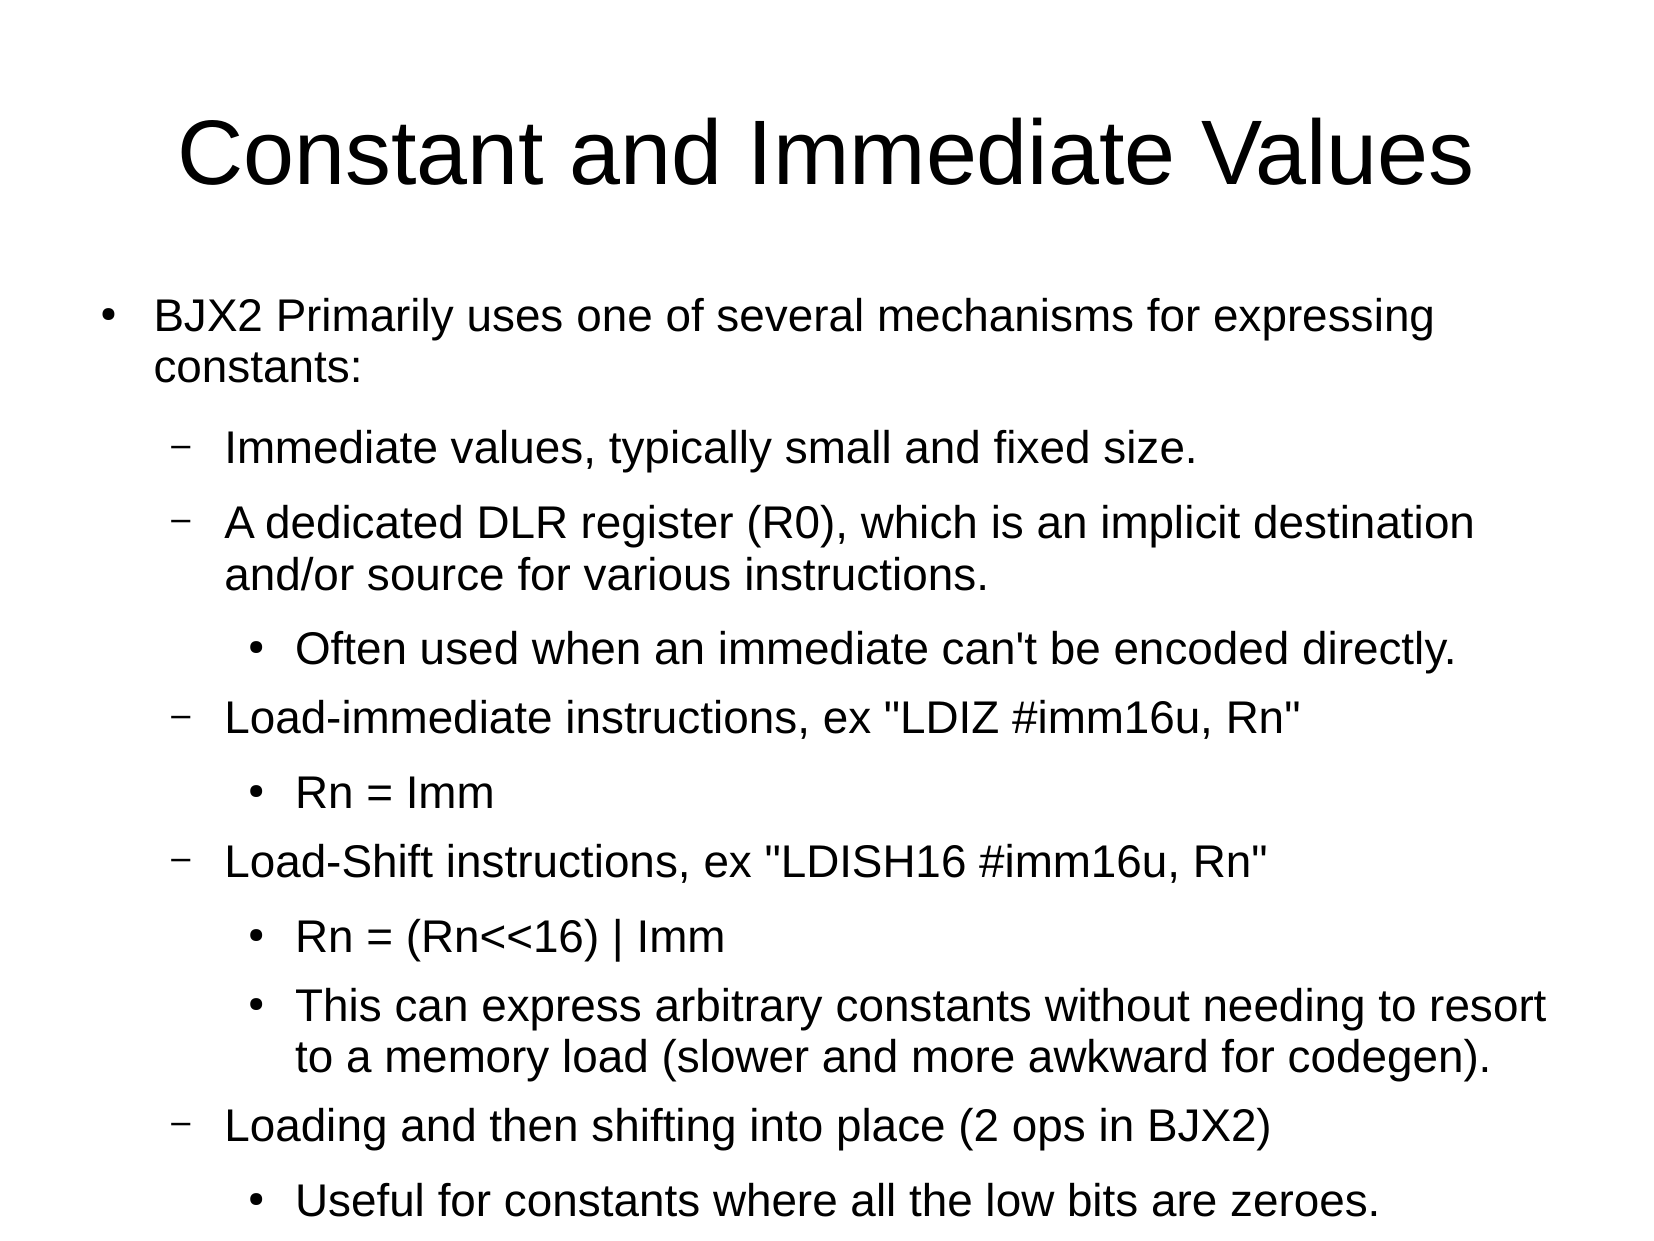

# Constant and Immediate Values
BJX2 Primarily uses one of several mechanisms for expressing constants:
Immediate values, typically small and fixed size.
A dedicated DLR register (R0), which is an implicit destination and/or source for various instructions.
Often used when an immediate can't be encoded directly.
Load-immediate instructions, ex "LDIZ #imm16u, Rn"
Rn = Imm
Load-Shift instructions, ex "LDISH16 #imm16u, Rn"
Rn = (Rn<<16) | Imm
This can express arbitrary constants without needing to resort to a memory load (slower and more awkward for codegen).
Loading and then shifting into place (2 ops in BJX2)
Useful for constants where all the low bits are zeroes.